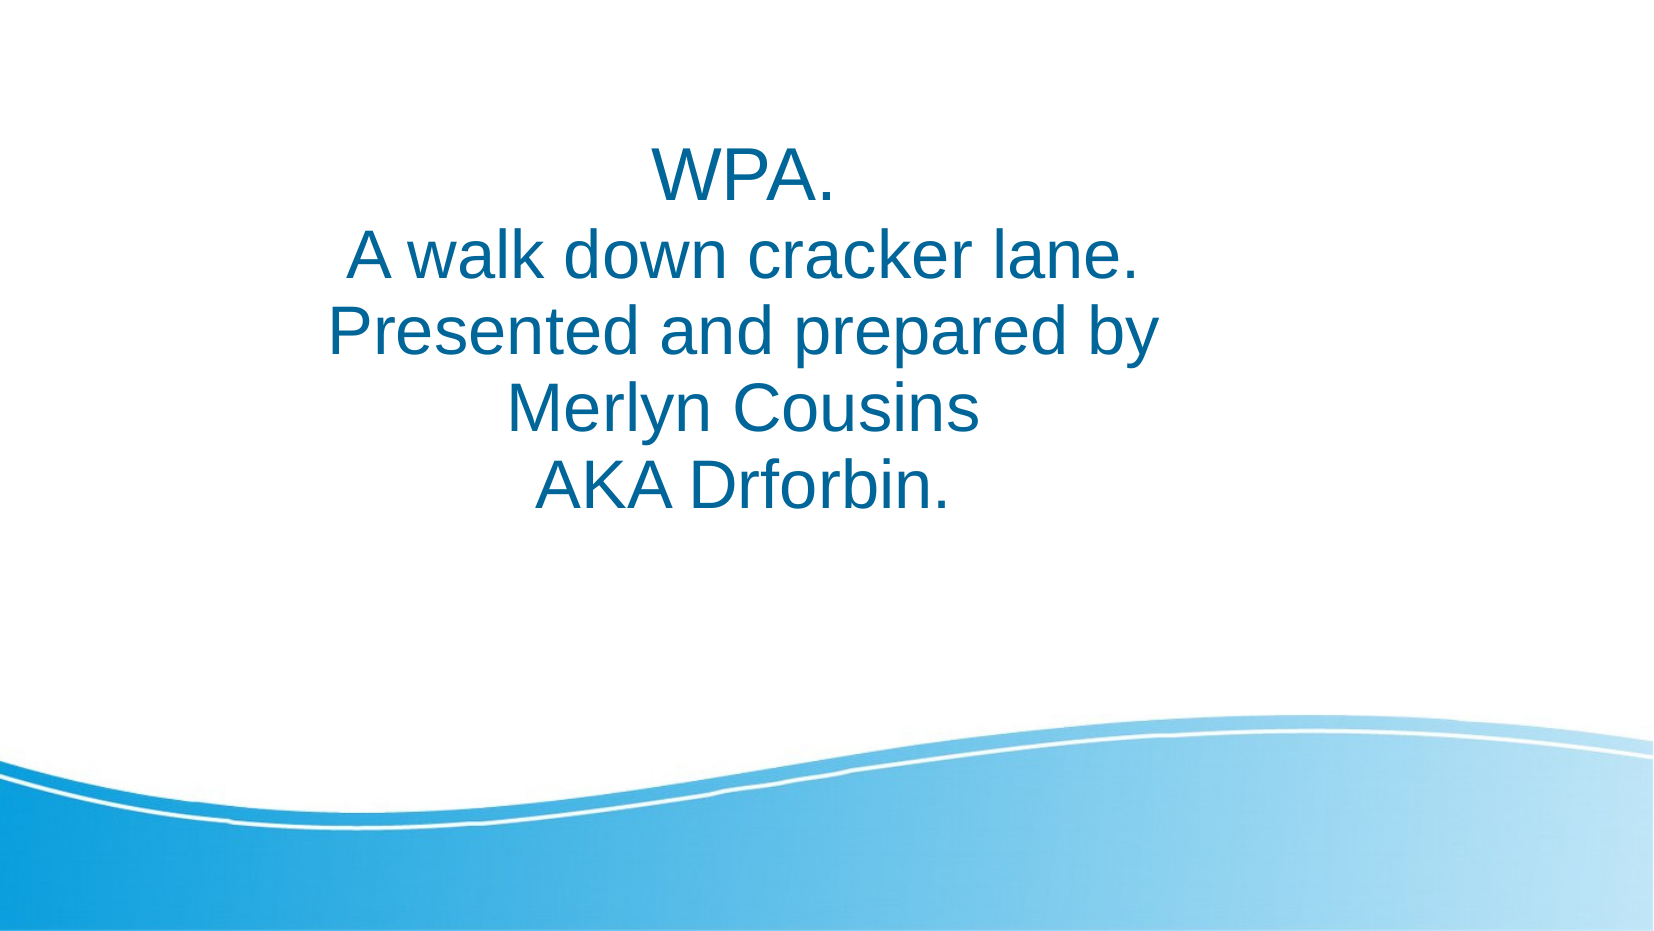

# WPA. A walk down cracker lane. Presented and prepared by Merlyn Cousins AKA Drforbin.